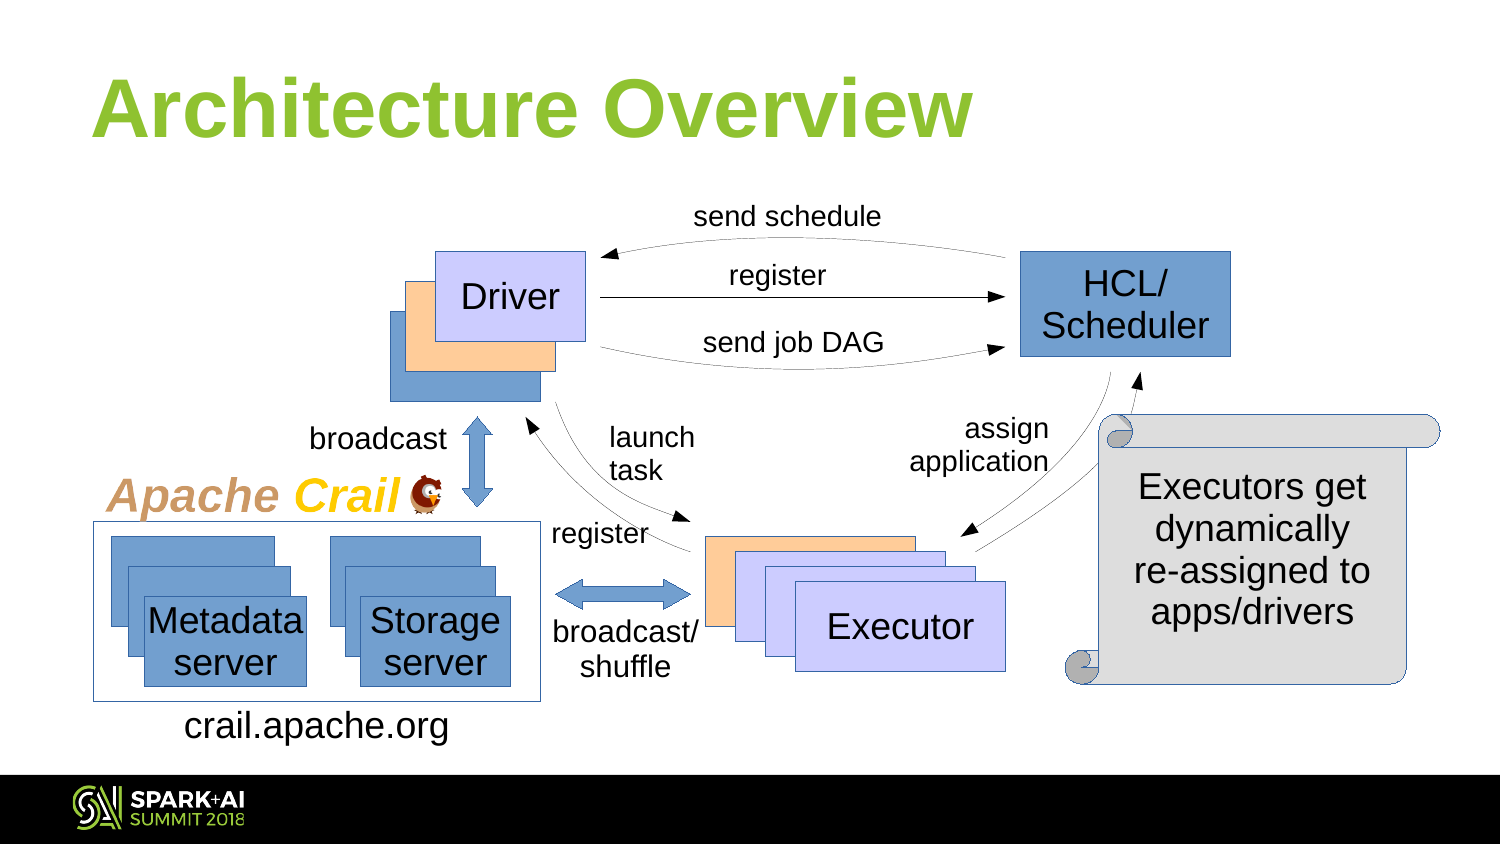

#
Architecture Overview
send schedule
Driver
register
HCL/
Scheduler
send job DAG
assign
application
broadcast
launch
task
Executors get
dynamically
re-assigned to
apps/drivers
register
register
Executor
Metadata
server
Storage
server
broadcast/
shuffle
crail.apache.org